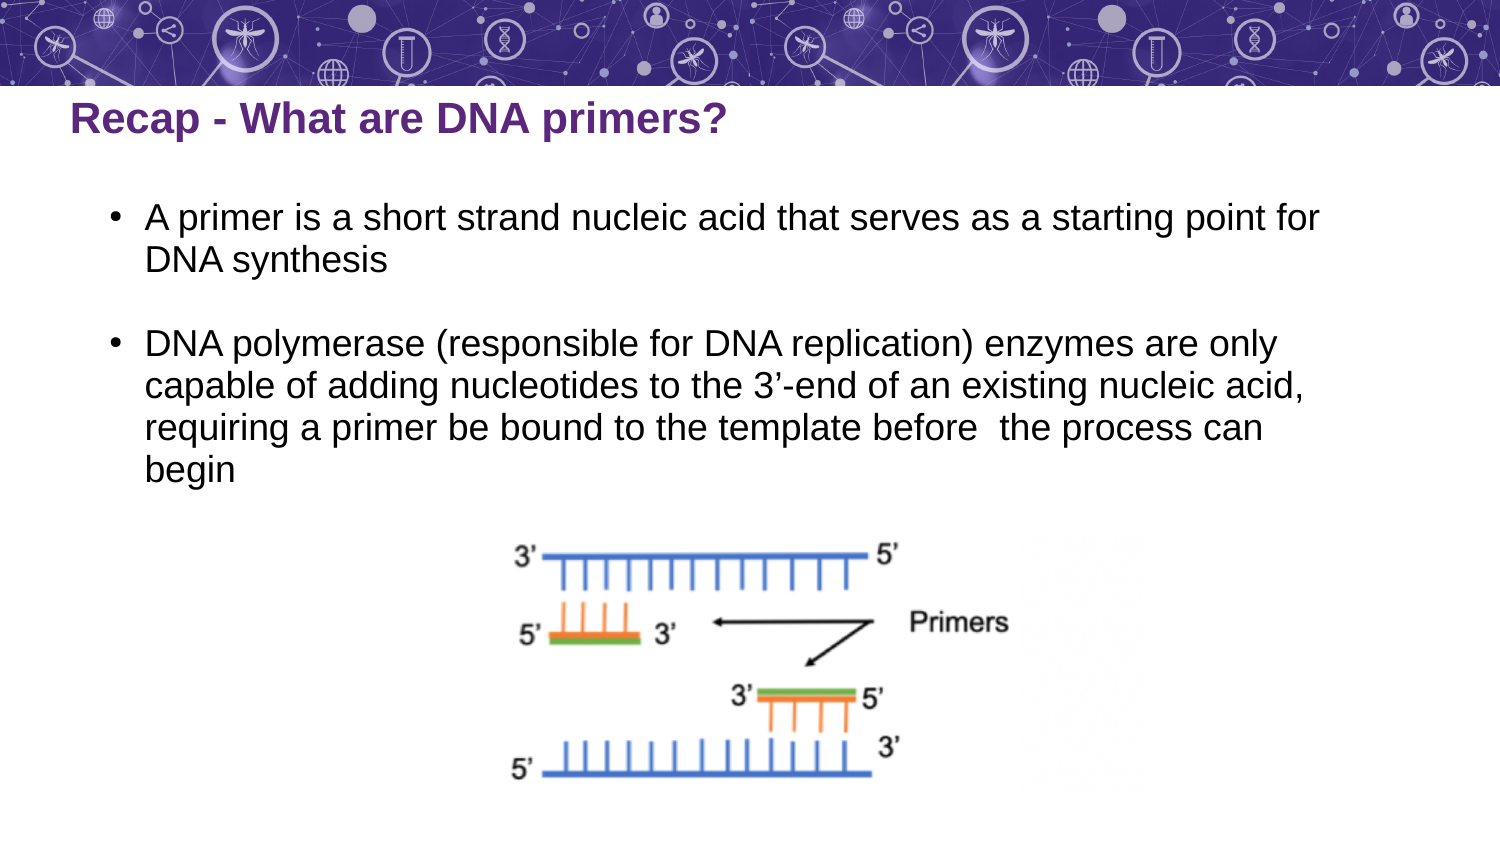

# Recap - What are DNA primers?
A primer is a short strand nucleic acid that serves as a starting point for DNA synthesis
DNA polymerase (responsible for DNA replication) enzymes are only capable of adding nucleotides to the 3’-end of an existing nucleic acid, requiring a primer be bound to the template before the process can begin